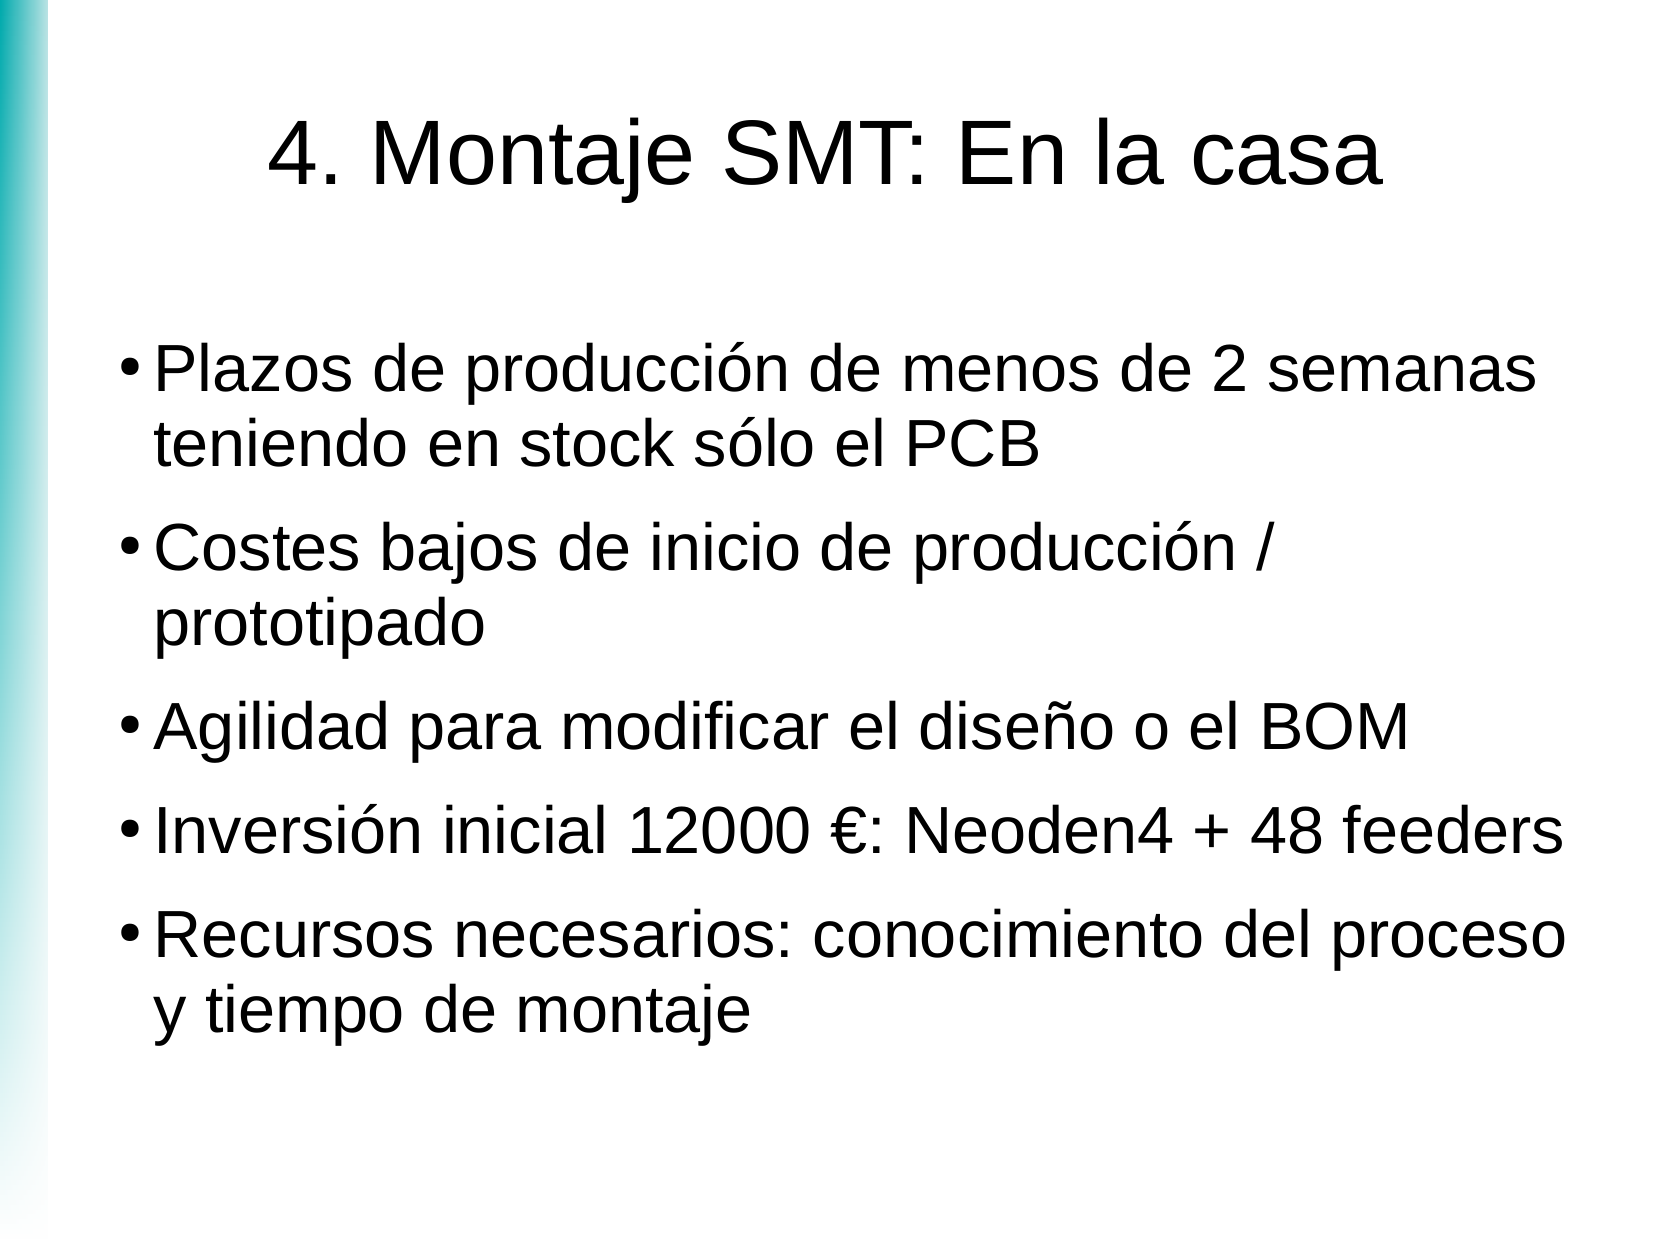

# 4. Montaje SMT: En la casa
Plazos de producción de menos de 2 semanas teniendo en stock sólo el PCB
Costes bajos de inicio de producción / prototipado
Agilidad para modificar el diseño o el BOM
Inversión inicial 12000 €: Neoden4 + 48 feeders
Recursos necesarios: conocimiento del proceso y tiempo de montaje